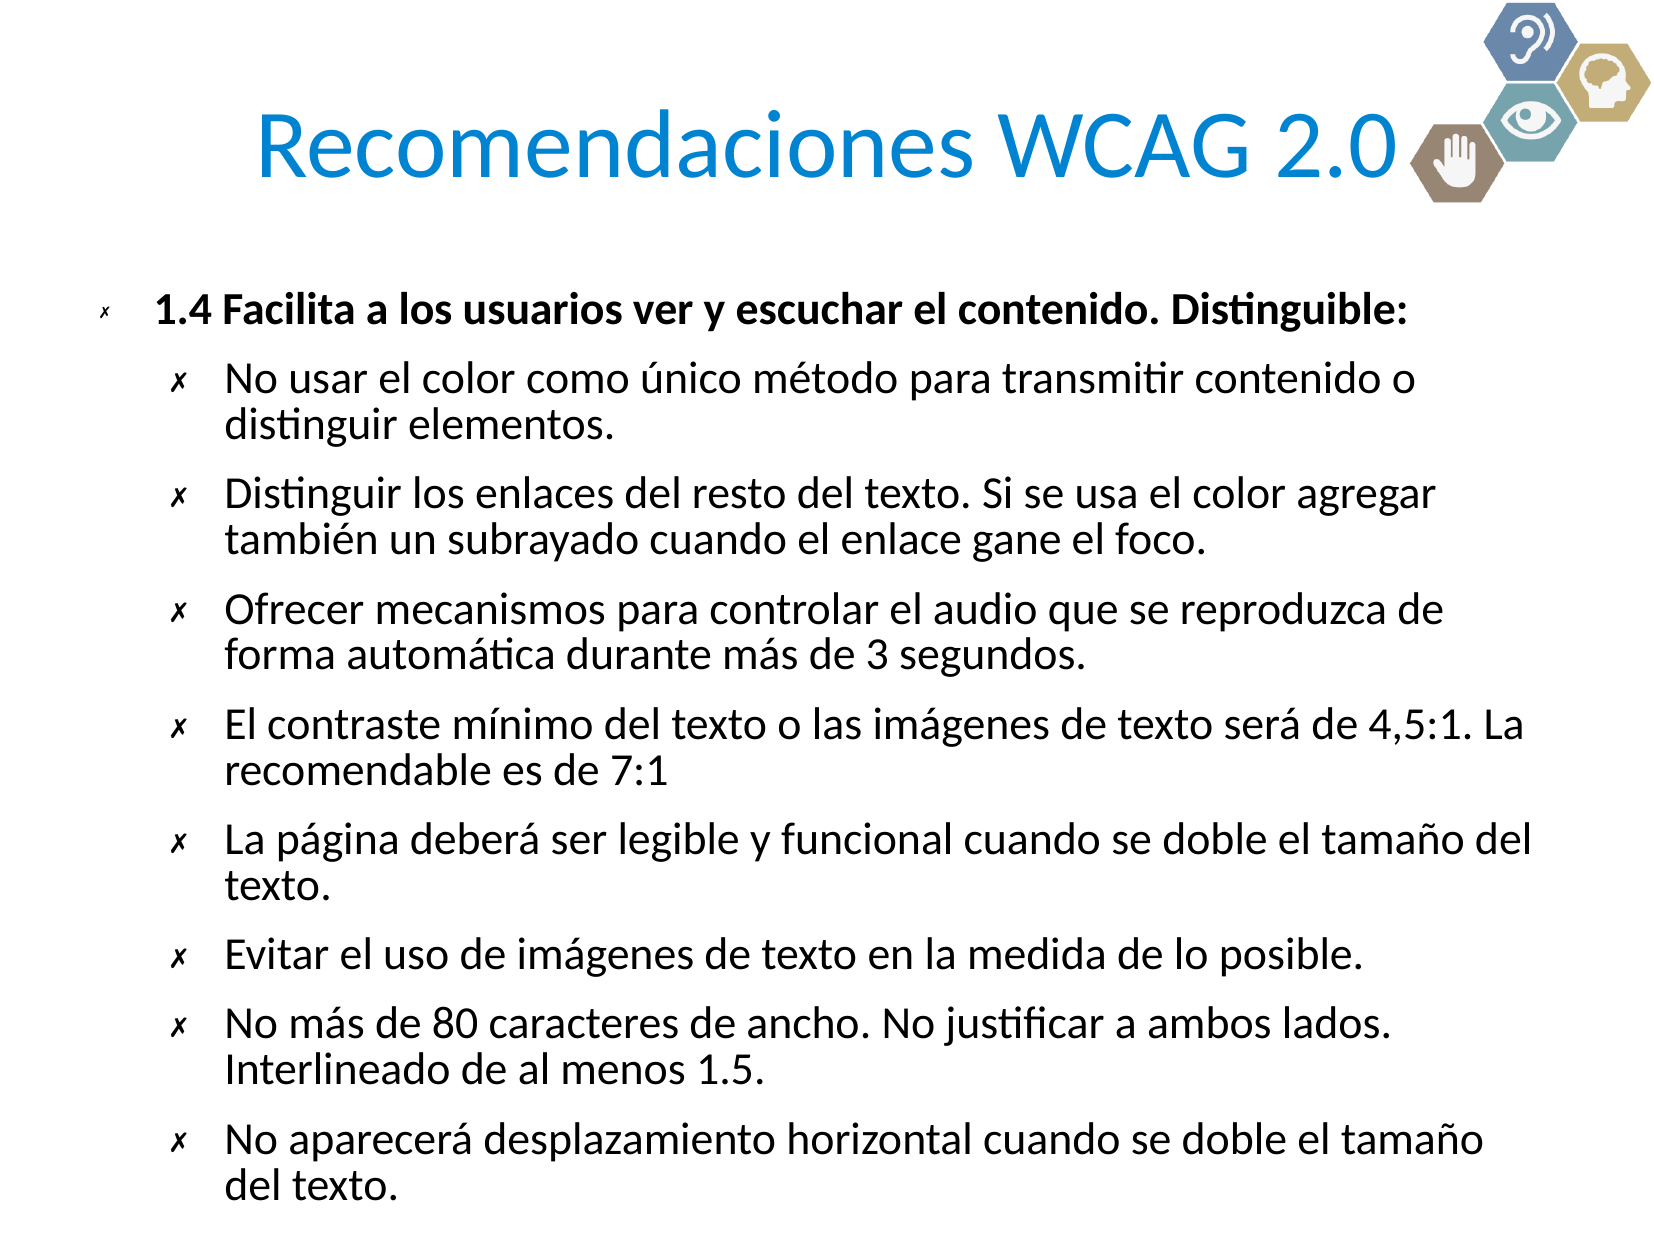

# Recomendaciones WCAG 2.0
1.4 Facilita a los usuarios ver y escuchar el contenido. Distinguible:
No usar el color como único método para transmitir contenido o distinguir elementos.
Distinguir los enlaces del resto del texto. Si se usa el color agregar también un subrayado cuando el enlace gane el foco.
Ofrecer mecanismos para controlar el audio que se reproduzca de forma automática durante más de 3 segundos.
El contraste mínimo del texto o las imágenes de texto será de 4,5:1. La recomendable es de 7:1
La página deberá ser legible y funcional cuando se doble el tamaño del texto.
Evitar el uso de imágenes de texto en la medida de lo posible.
No más de 80 caracteres de ancho. No justificar a ambos lados. Interlineado de al menos 1.5.
No aparecerá desplazamiento horizontal cuando se doble el tamaño del texto.